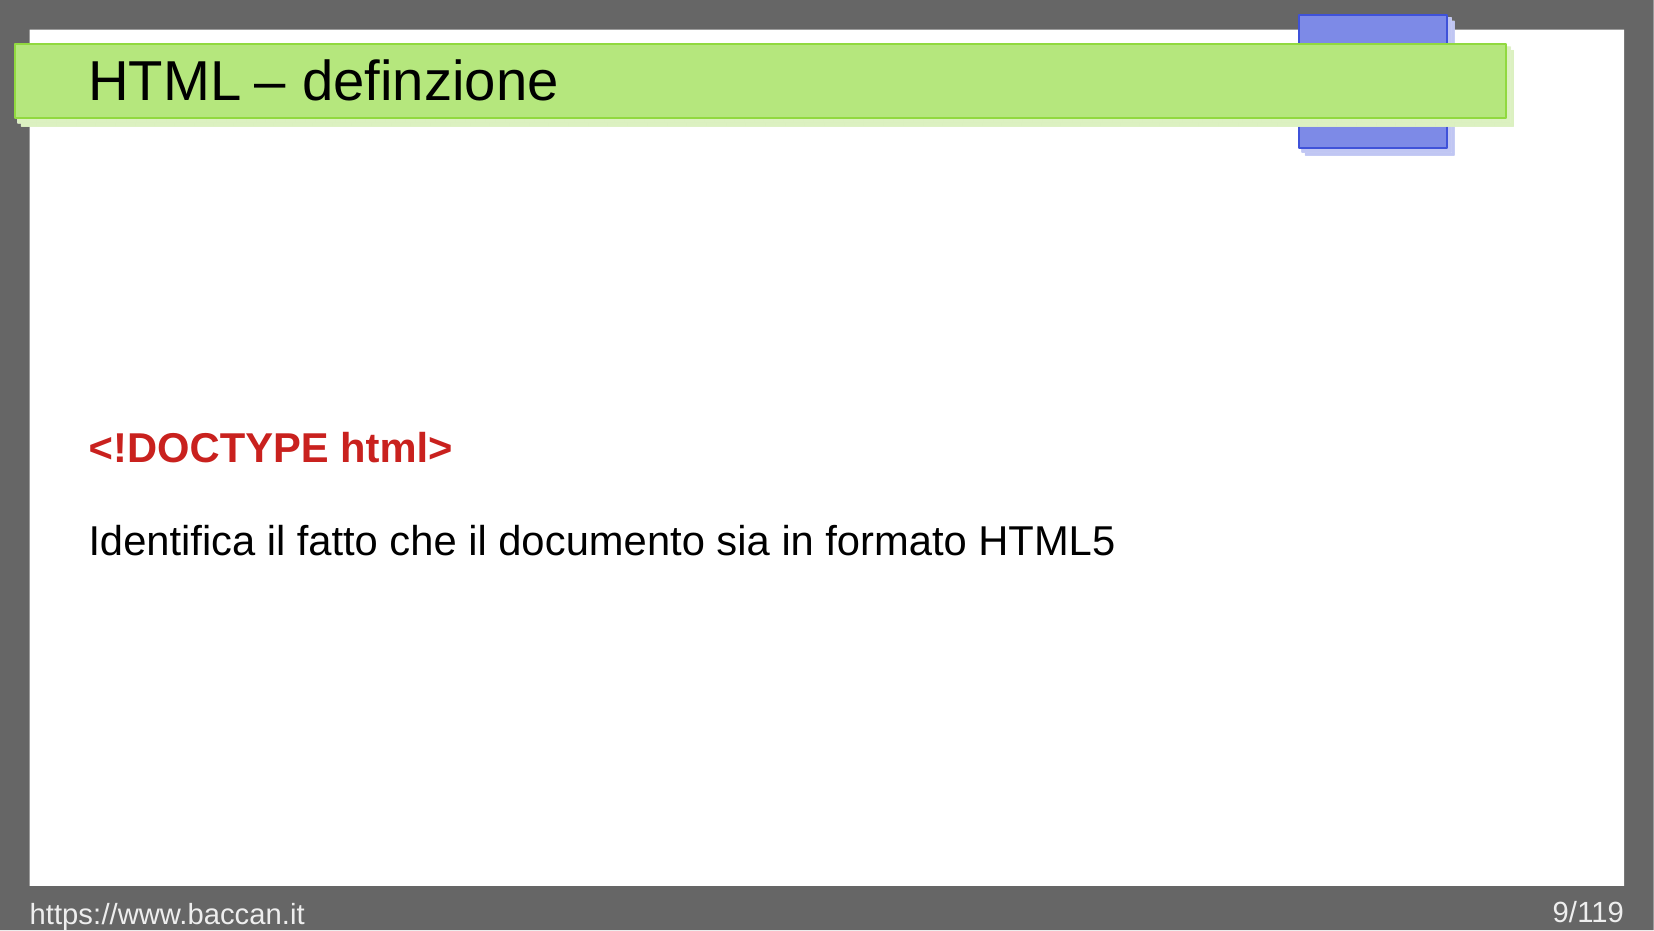

# HTML – definzione
<!DOCTYPE html>
Identifica il fatto che il documento sia in formato HTML5
9
https://www.baccan.it